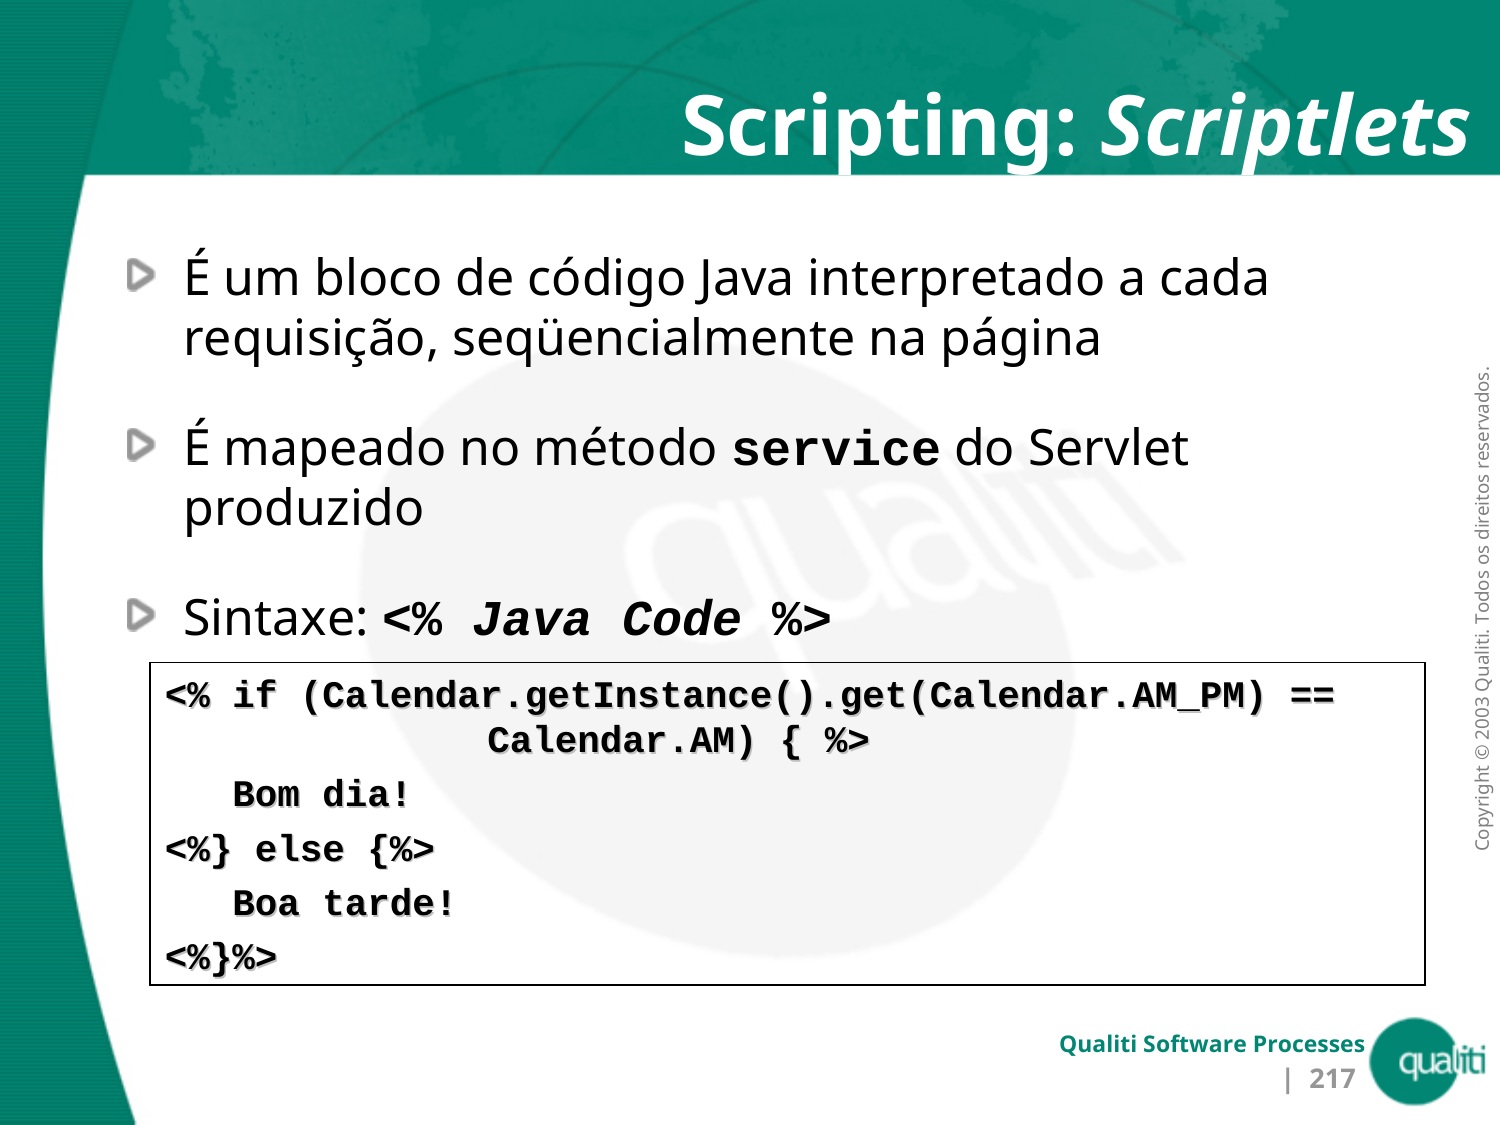

# Scripting: Scriptlets
É um bloco de código Java interpretado a cada requisição, seqüencialmente na página
É mapeado no método service do Servlet produzido
Sintaxe: <% Java Code %>
<% if (Calendar.getInstance().get(Calendar.AM_PM) == 		 Calendar.AM) { %>
 Bom dia!
<%} else {%>
 Boa tarde!
<%}%>